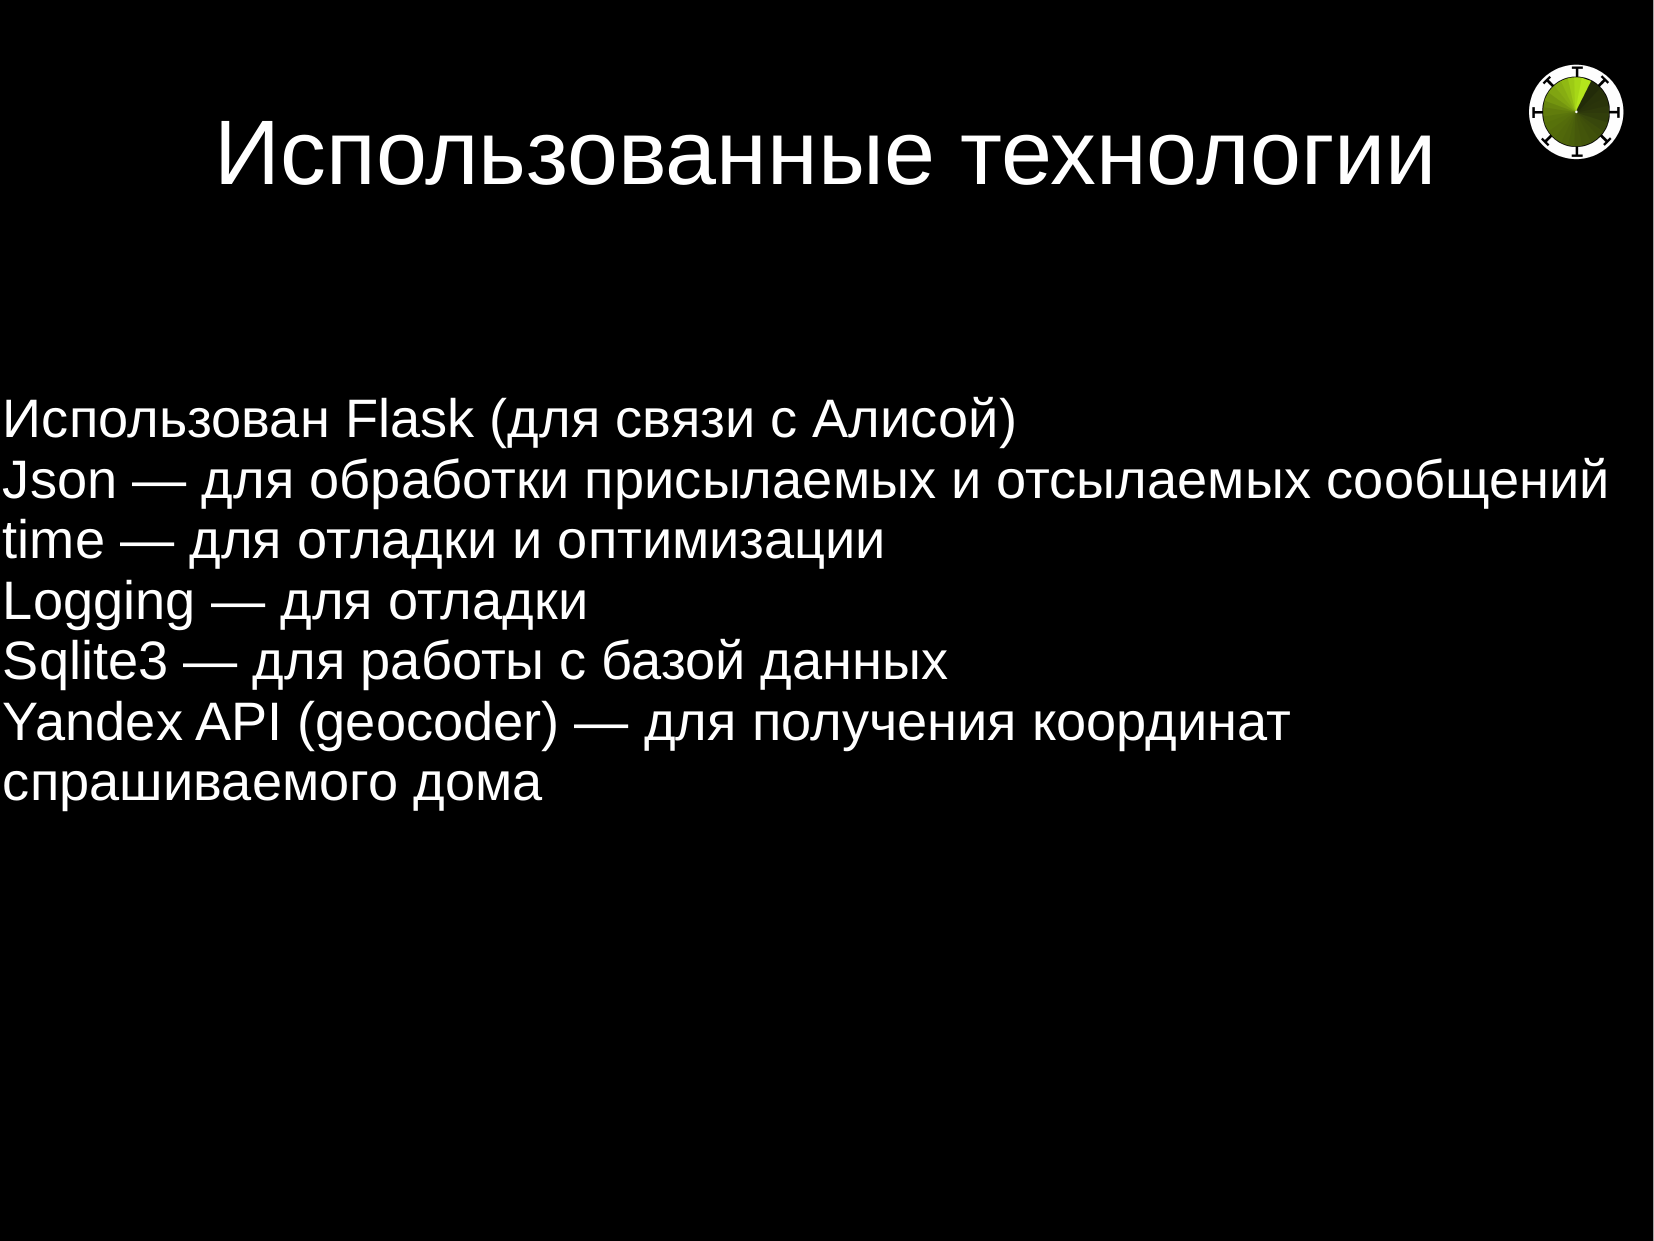

Использован Flask (для связи с Алисой)
Json — для обработки присылаемых и отсылаемых сообщений
time — для отладки и оптимизации
Logging — для отладки
Sqlite3 — для работы с базой данных
Yandex API (geocoder) — для получения координат
спрашиваемого дома
# Использованные технологии